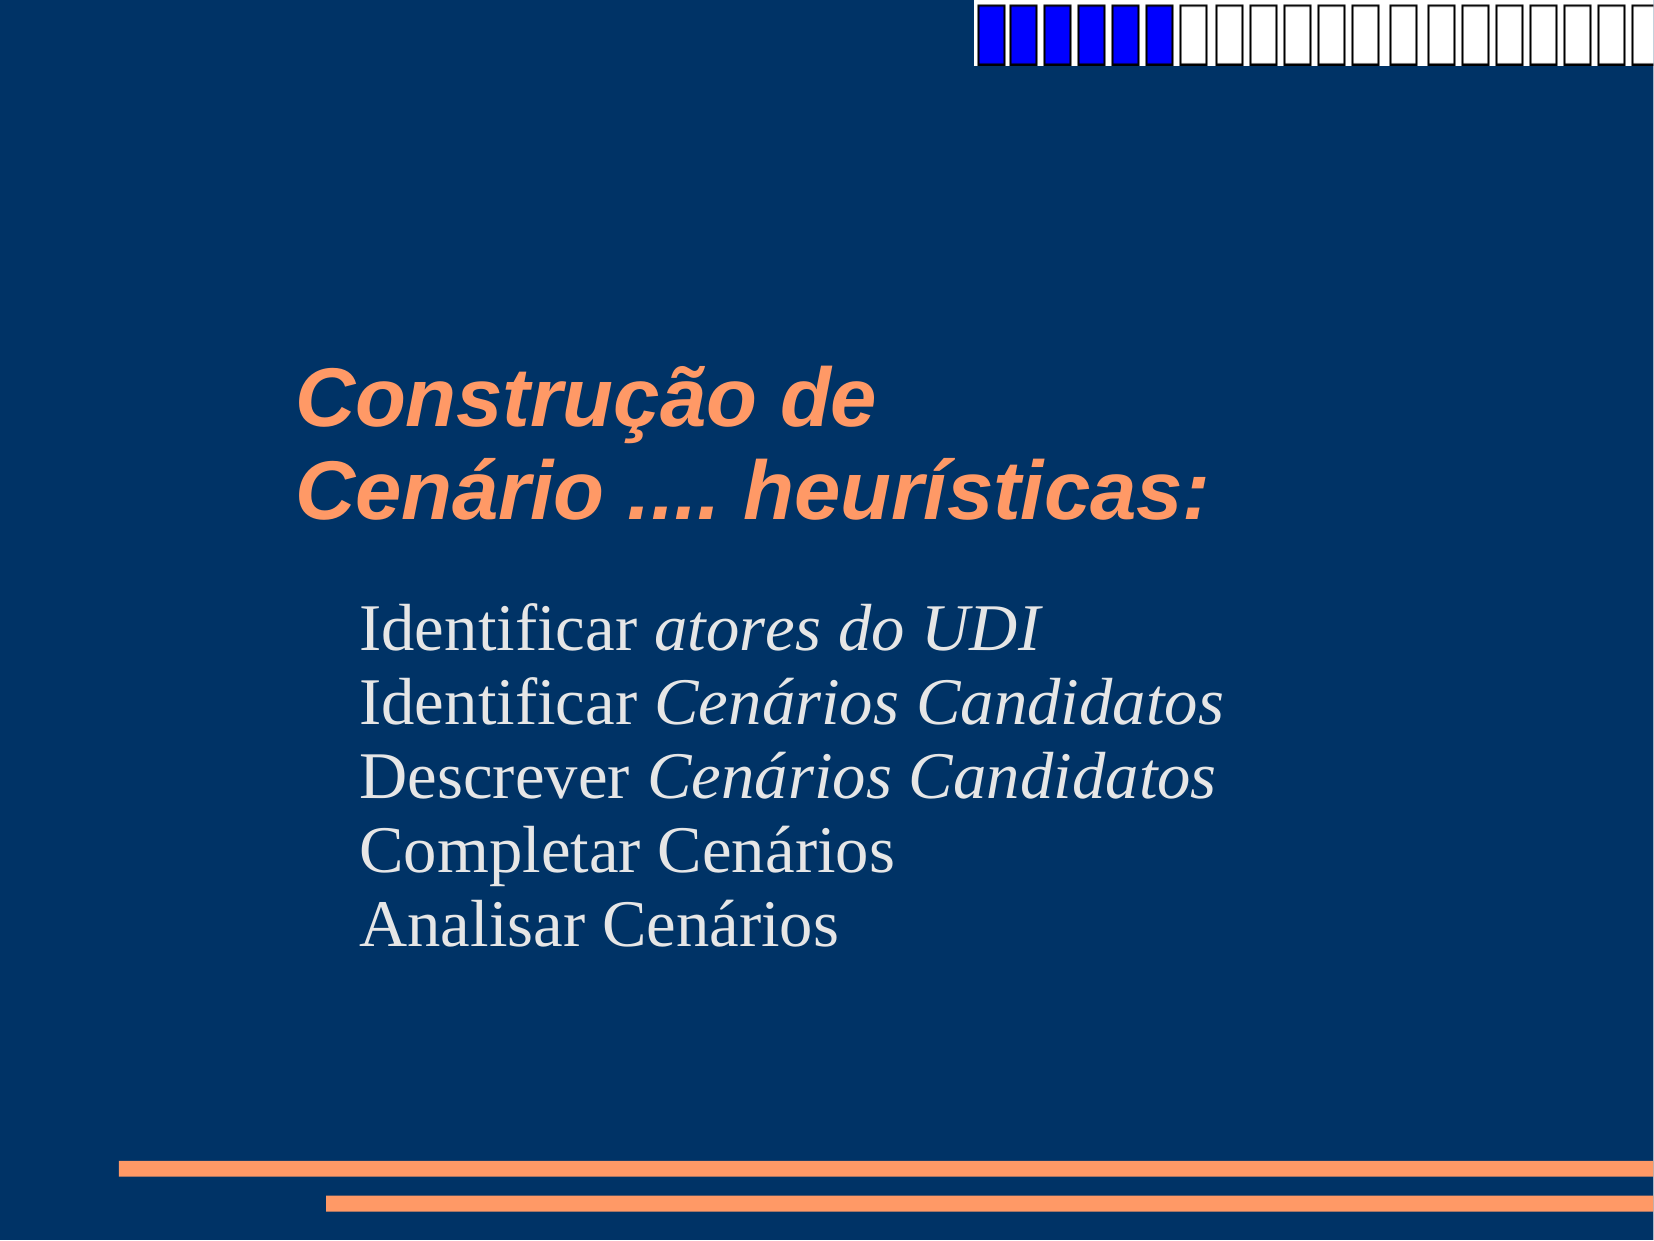

Construção de Cenário .... heurísticas:
# Identificar atores do UDI
 Identificar Cenários Candidatos
 Descrever Cenários Candidatos
 Completar Cenários
 Analisar Cenários